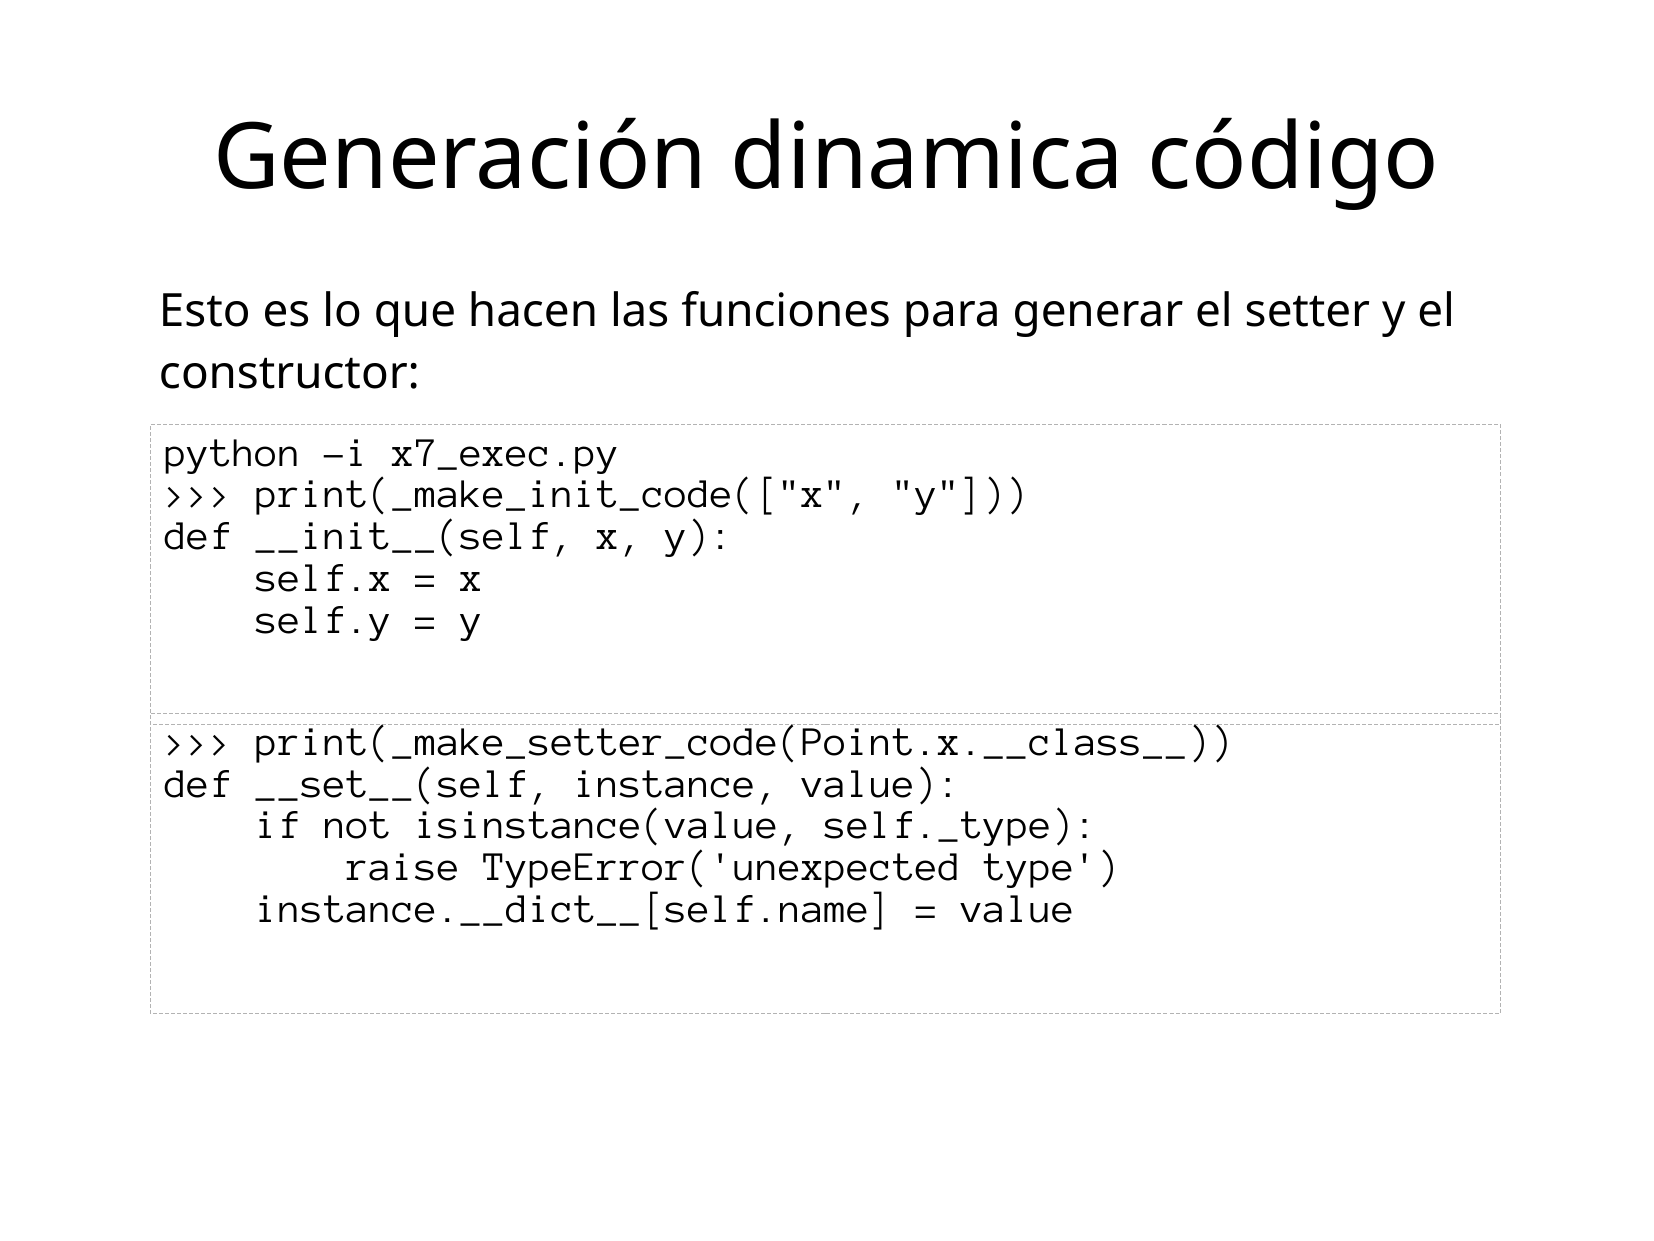

# Generación dinamica código
Esto es lo que hacen las funciones para generar el setter y el constructor:
python -i x7_exec.py
>>> print(_make_init_code(["x", "y"]))
def __init__(self, x, y):
 self.x = x
 self.y = y
>>> print(_make_setter_code(Point.x.__class__))
def __set__(self, instance, value):
 if not isinstance(value, self._type):
 raise TypeError('unexpected type')
 instance.__dict__[self.name] = value